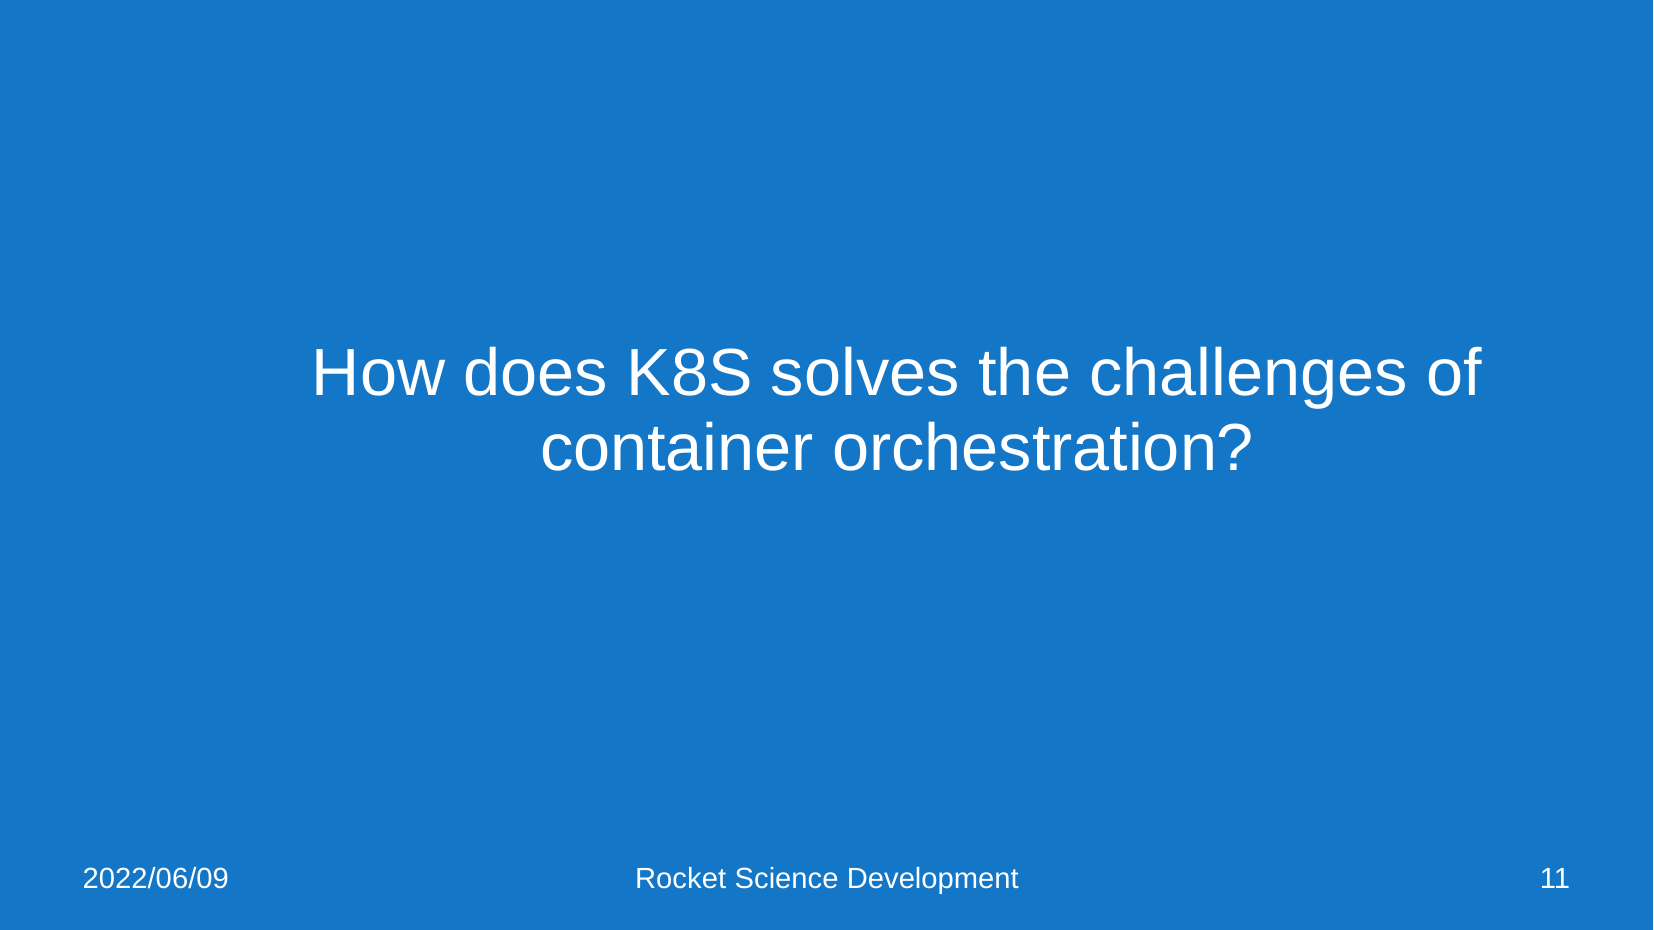

# How does K8S solves the challenges of container orchestration?
2022/06/09
Rocket Science Development
11